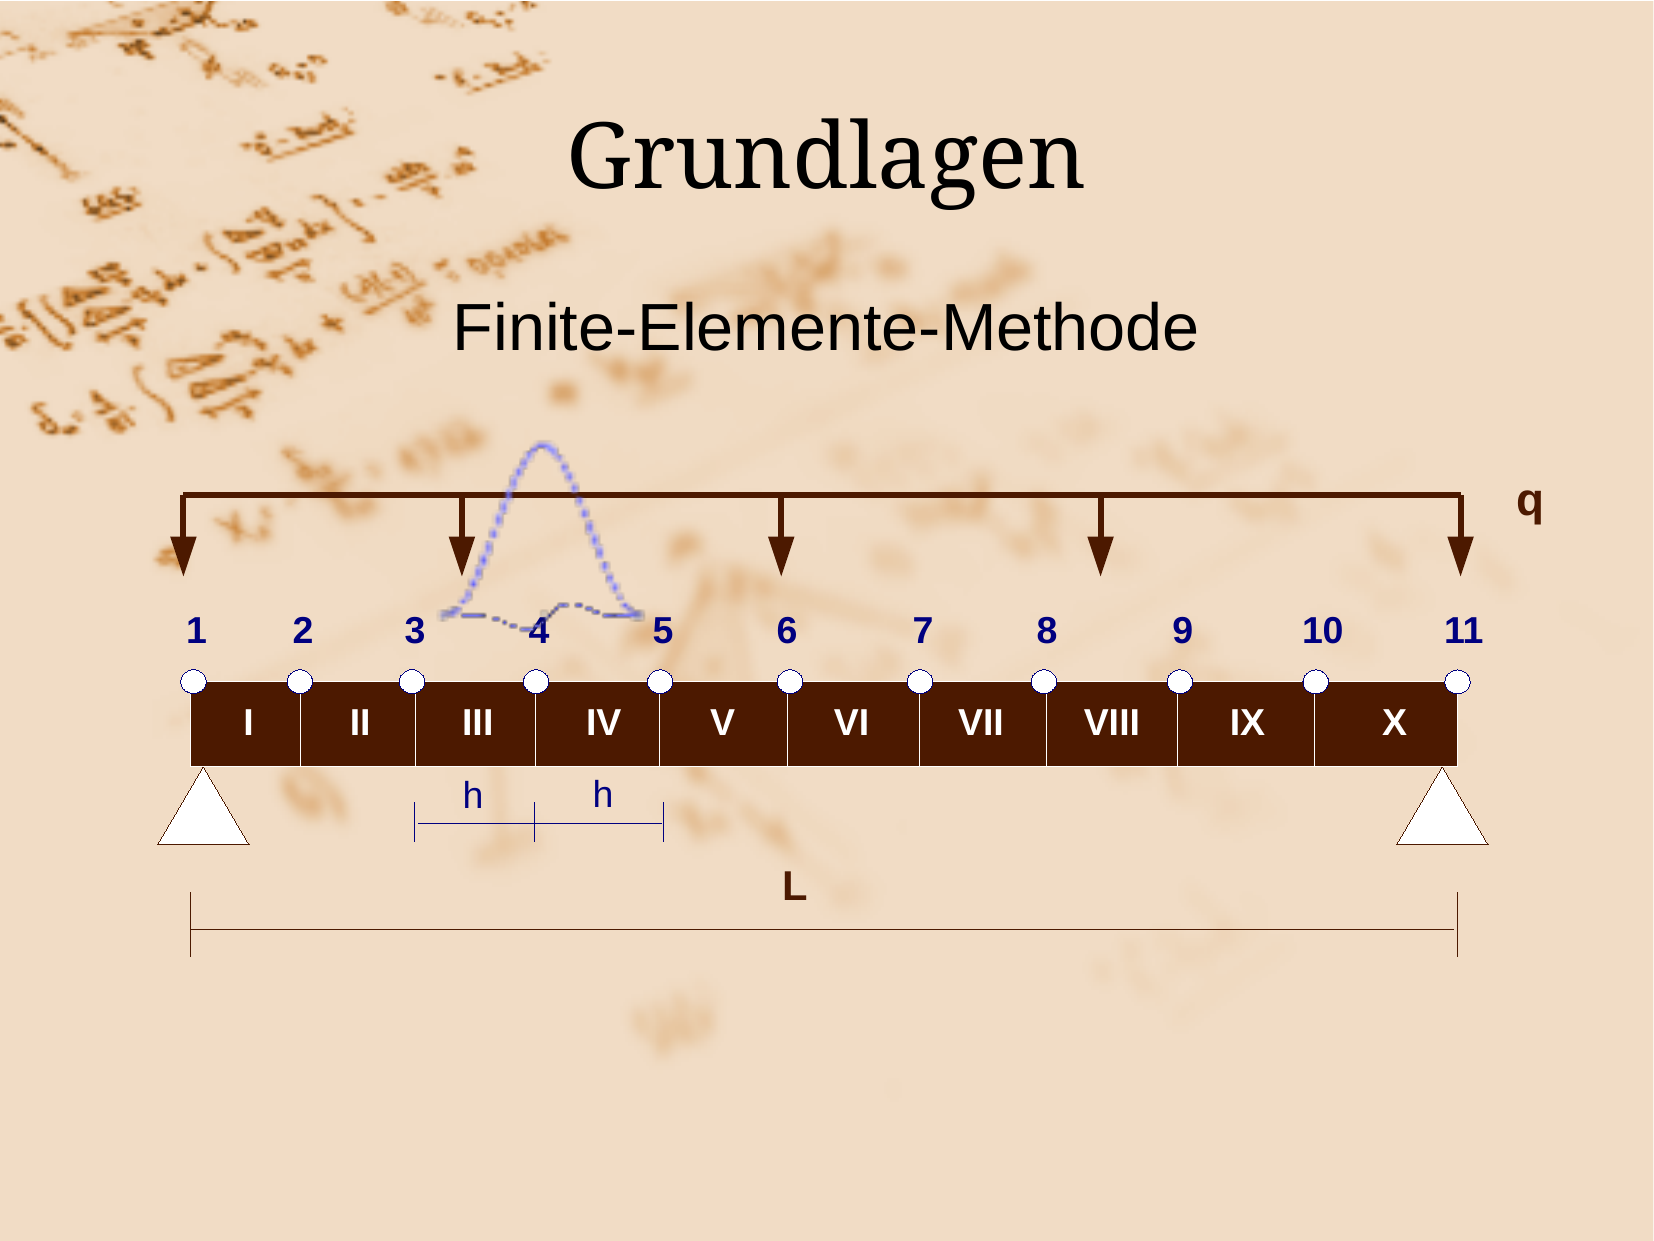

# Grundlagen
Finite-Elemente-Methode
q
1
4
9
2
3
5
6
7
8
10
11
I
IV
IX
II
III
V
VI
VII
VIII
X
h
h
L